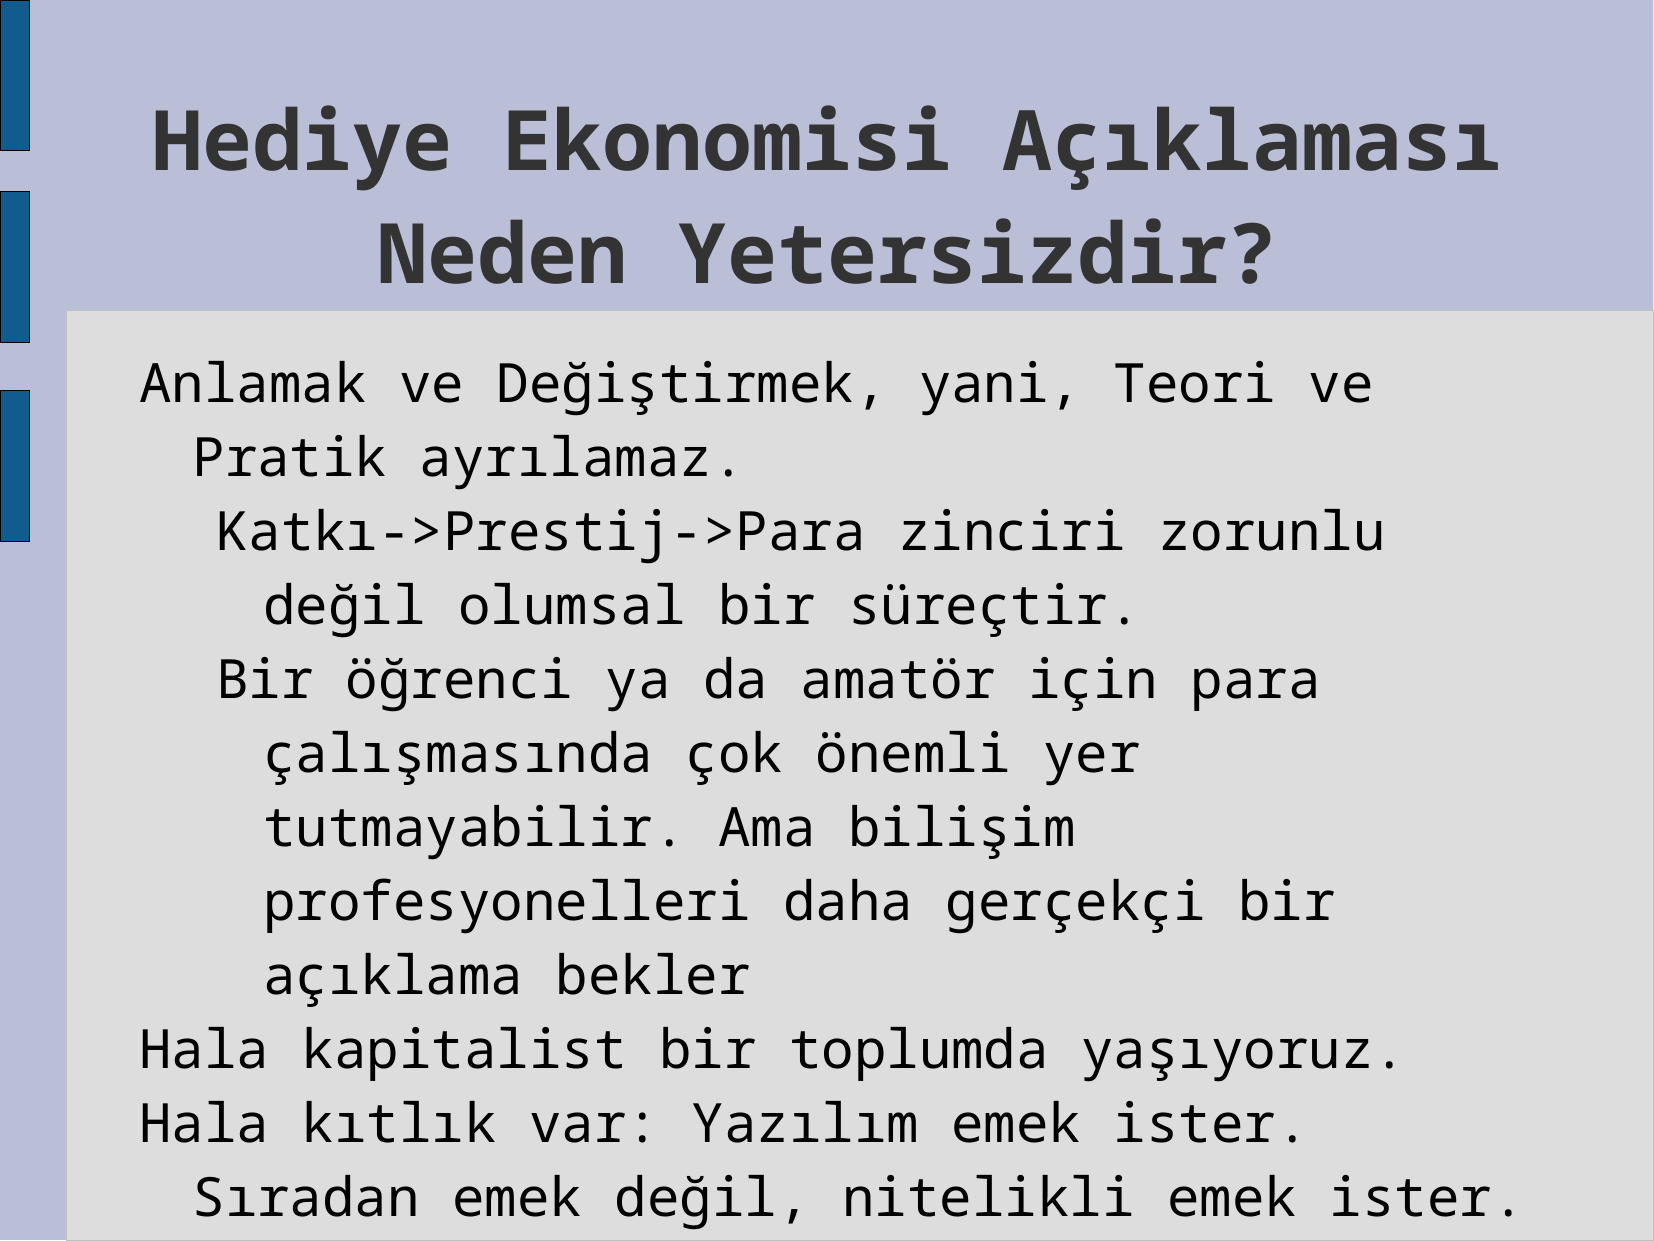

# Hediye Ekonomisi Açıklaması Neden Yetersizdir?
Anlamak ve Değiştirmek, yani, Teori ve Pratik ayrılamaz.
Katkı->Prestij->Para zinciri zorunlu değil olumsal bir süreçtir.
Bir öğrenci ya da amatör için para çalışmasında çok önemli yer tutmayabilir. Ama bilişim profesyonelleri daha gerçekçi bir açıklama bekler
Hala kapitalist bir toplumda yaşıyoruz.
Hala kıtlık var: Yazılım emek ister. Sıradan emek değil, nitelikli emek ister.